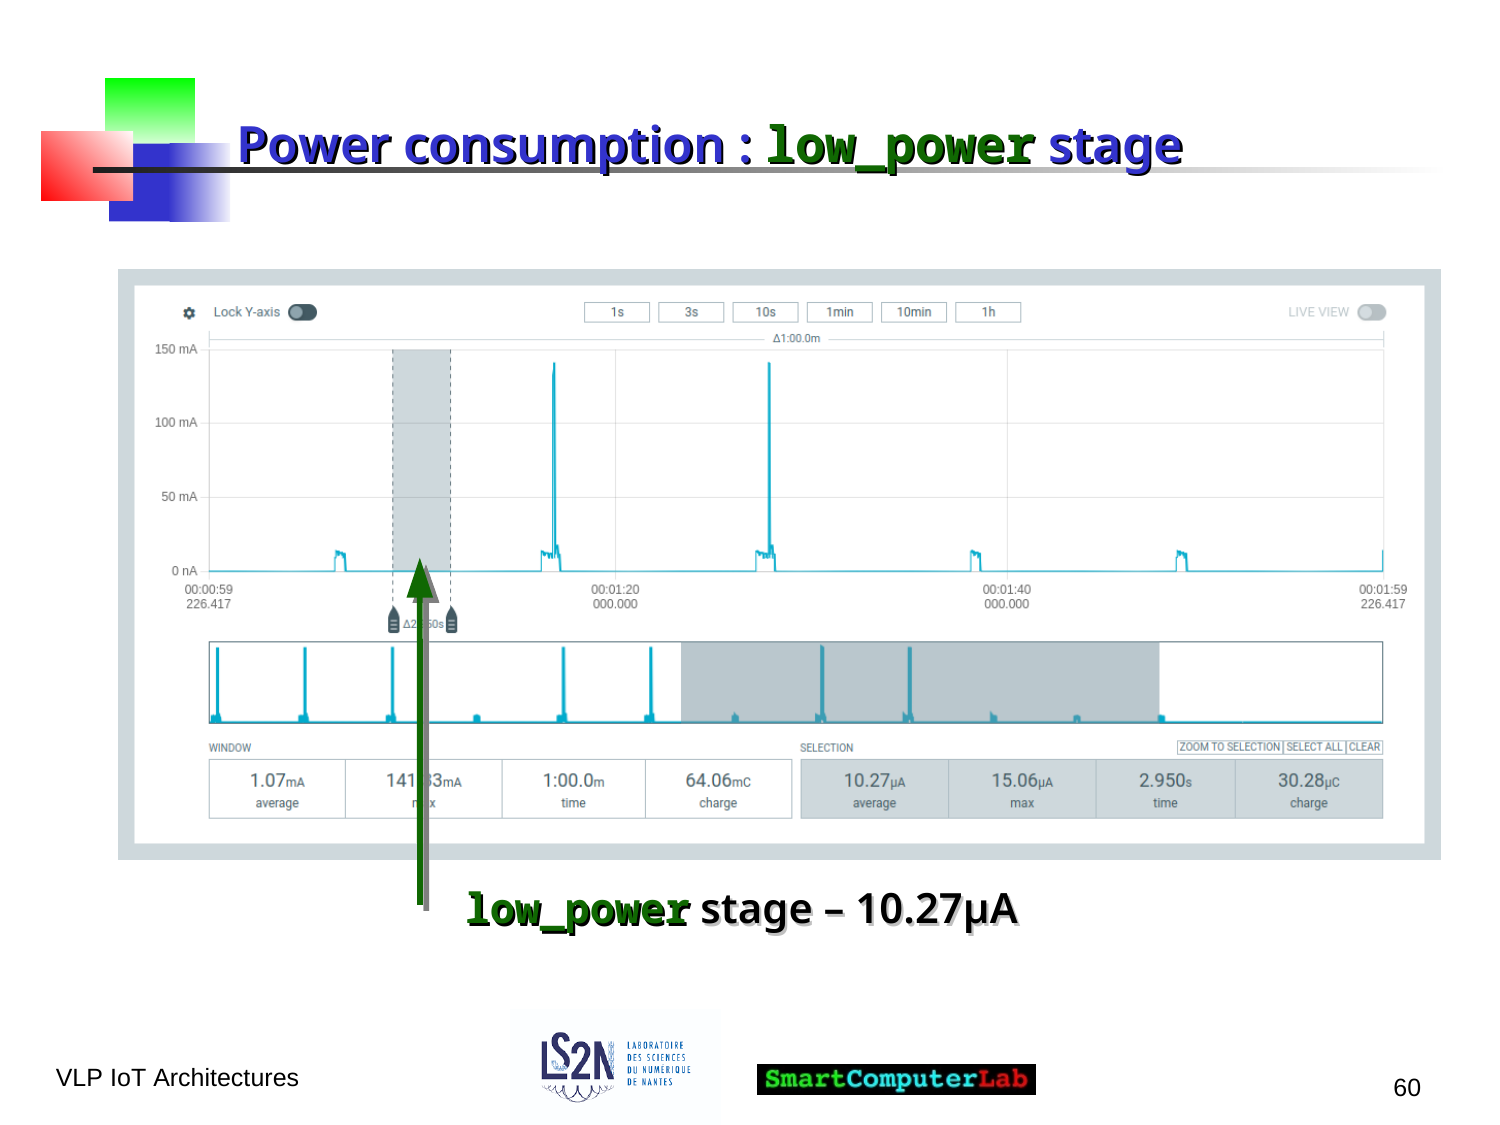

# Power consumption : low_power stage
low_power stage – 10.27µA
60